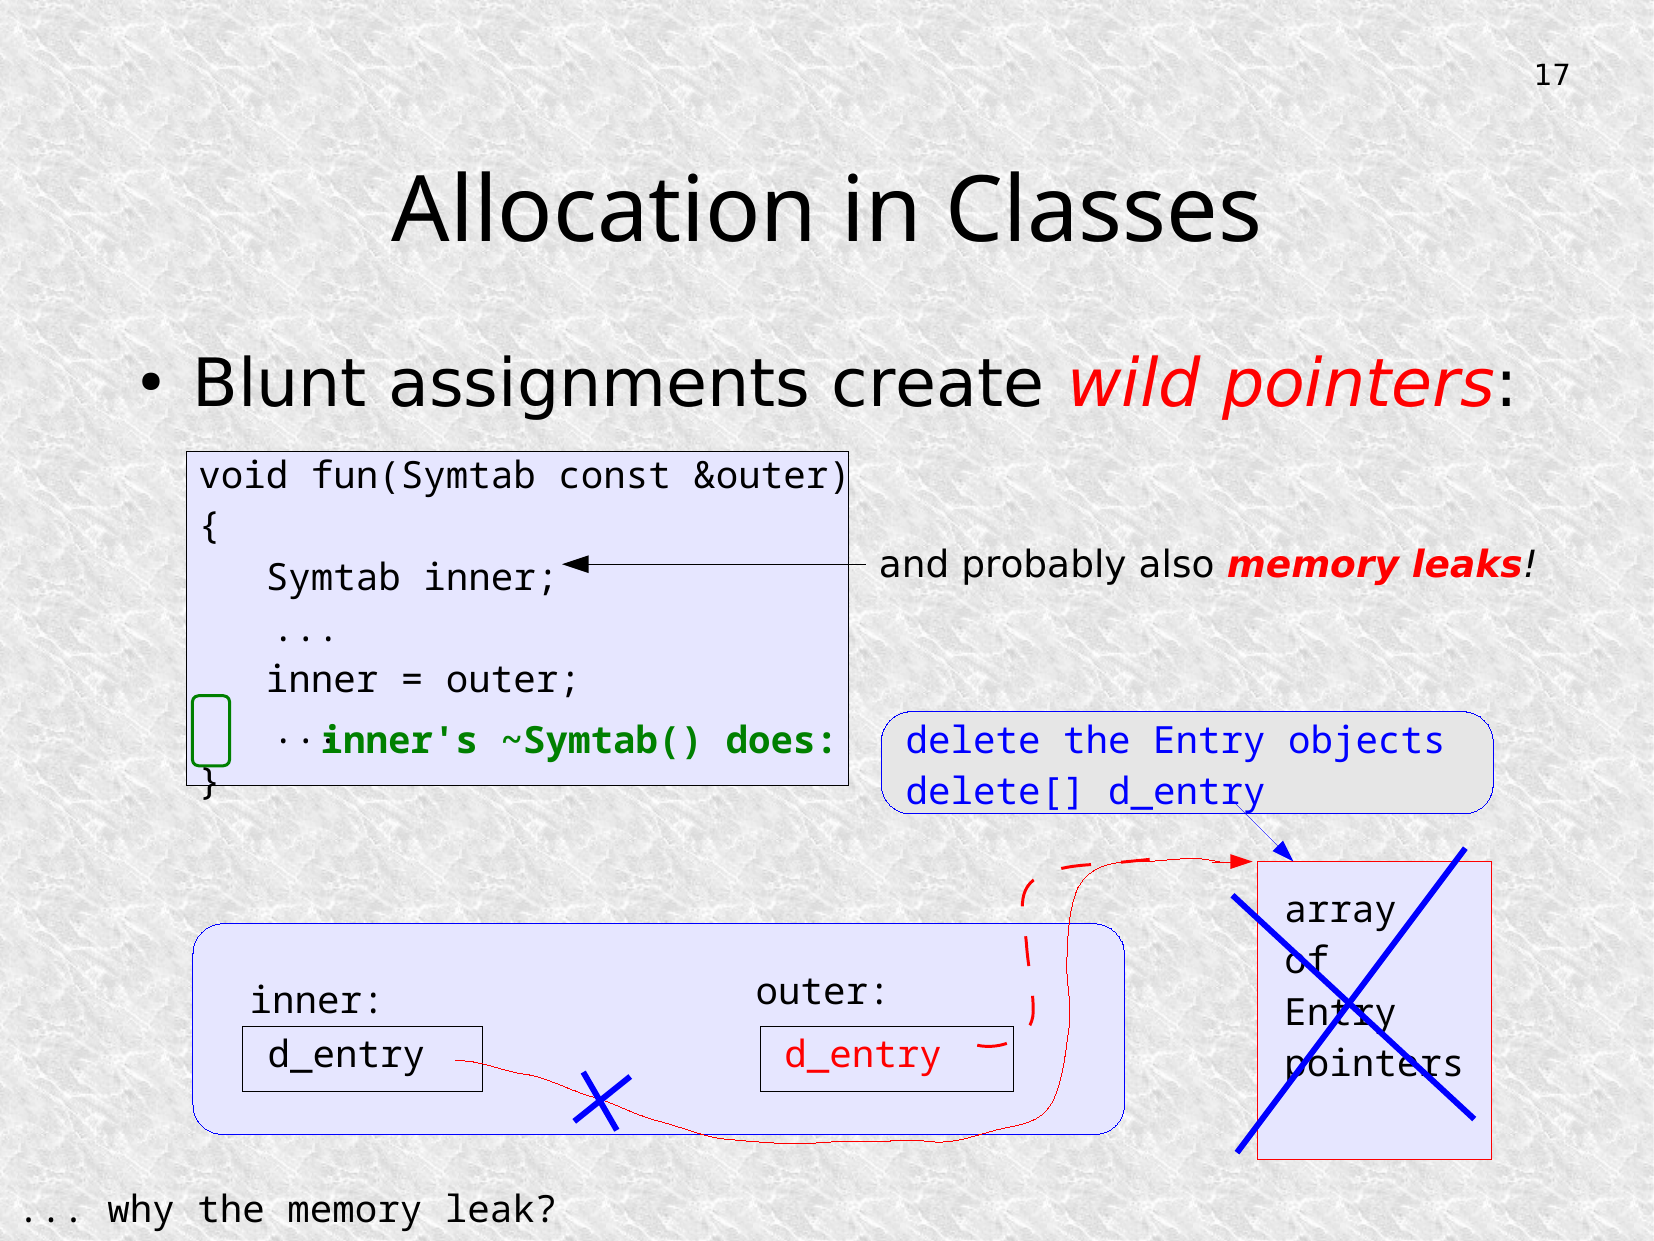

17
# Allocation in Classes
Blunt assignments create wild pointers:
void fun(Symtab const &outer)
{
 Symtab inner;
	...
 inner = outer;
	...
}
and probably also memory leaks!
inner's ~Symtab() does: delete the Entry objects
 delete[] d_entry
array
of
Entry
pointers
outer:
inner:
d_entry					d_entry
... why the memory leak?